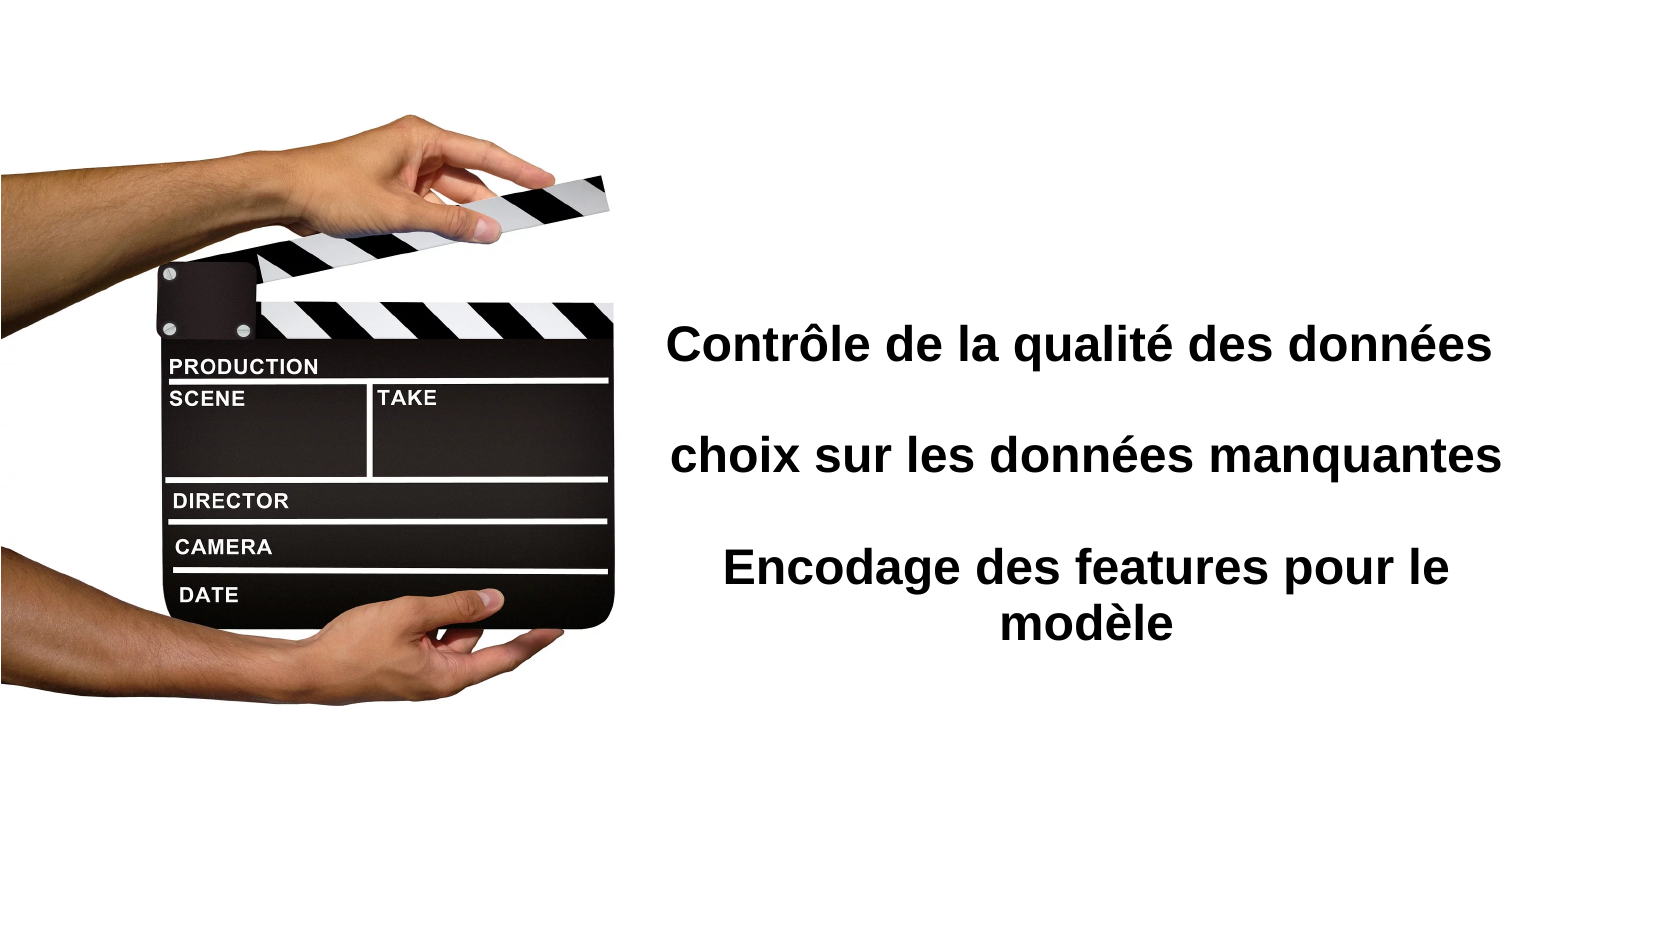

Contrôle de la qualité des données
choix sur les données manquantes
Encodage des features pour le modèle